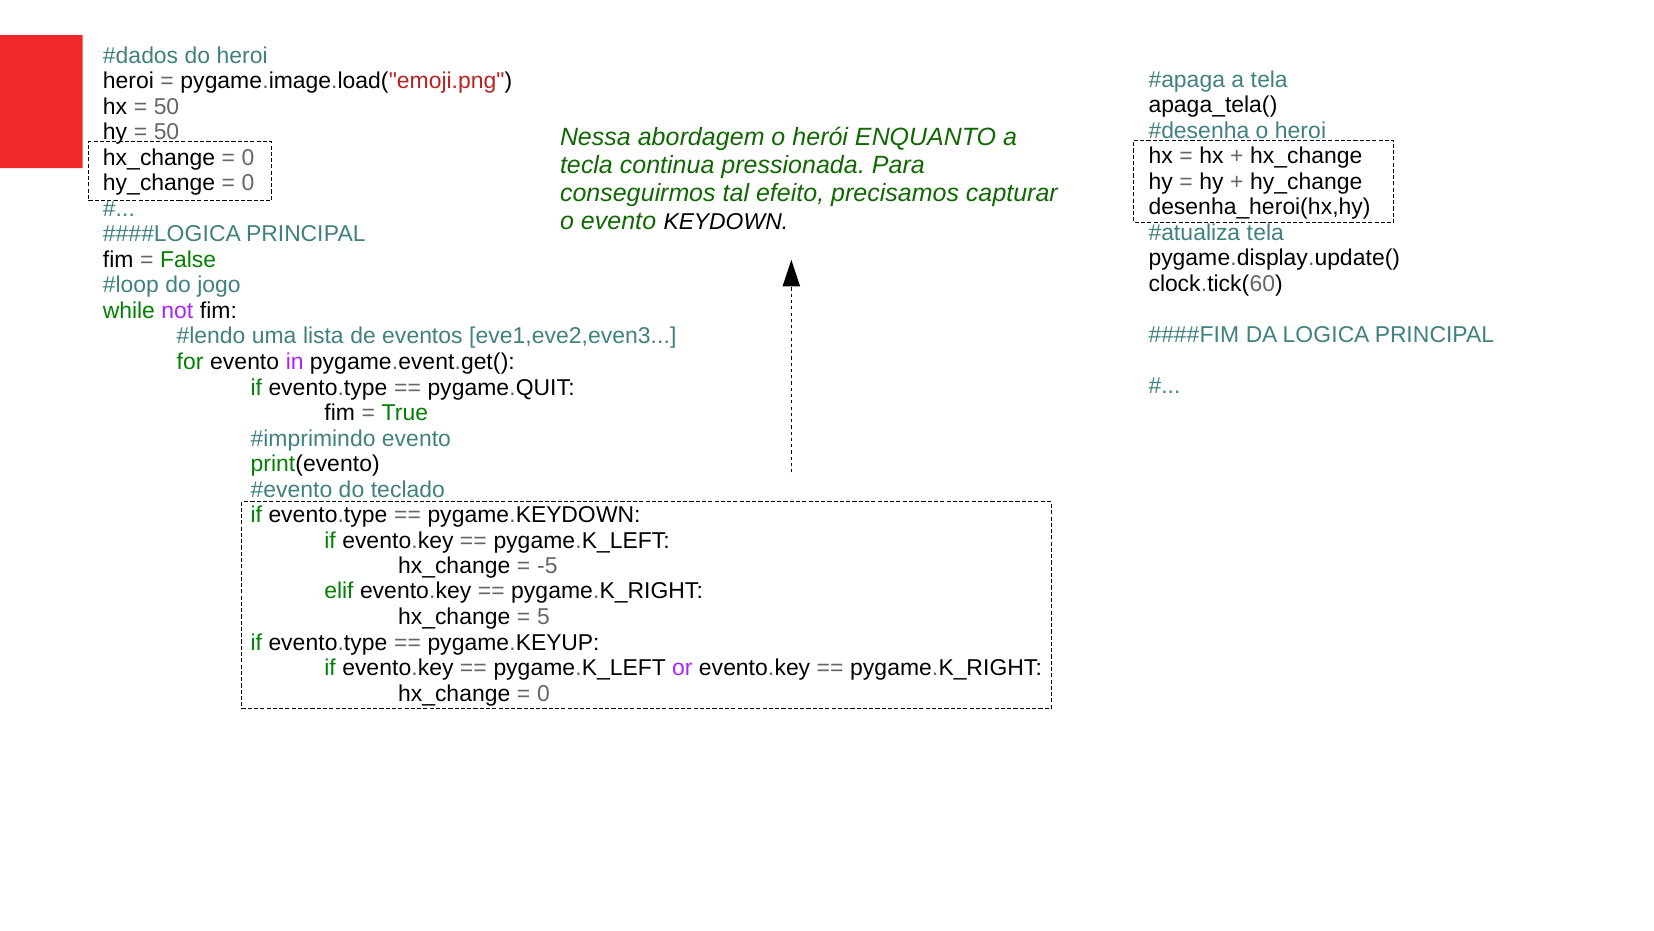

#dados do heroi
heroi = pygame.image.load("emoji.png")
hx = 50
hy = 50
hx_change = 0
hy_change = 0
#...
####LOGICA PRINCIPAL
fim = False
#loop do jogo
while not fim:
	#lendo uma lista de eventos [eve1,eve2,even3...]
	for evento in pygame.event.get():
		if evento.type == pygame.QUIT:
			fim = True
		#imprimindo evento
		print(evento)
		#evento do teclado
		if evento.type == pygame.KEYDOWN:
			if evento.key == pygame.K_LEFT:
				hx_change = -5
			elif evento.key == pygame.K_RIGHT:
				hx_change = 5
		if evento.type == pygame.KEYUP:
			if evento.key == pygame.K_LEFT or evento.key == pygame.K_RIGHT:
				hx_change = 0
#apaga a tela
apaga_tela()
#desenha o heroi
hx = hx + hx_change
hy = hy + hy_change
desenha_heroi(hx,hy)
#atualiza tela
pygame.display.update()
clock.tick(60)
####FIM DA LOGICA PRINCIPAL
#...
Nessa abordagem o herói ENQUANTO a tecla continua pressionada. Para conseguirmos tal efeito, precisamos capturar o evento KEYDOWN.